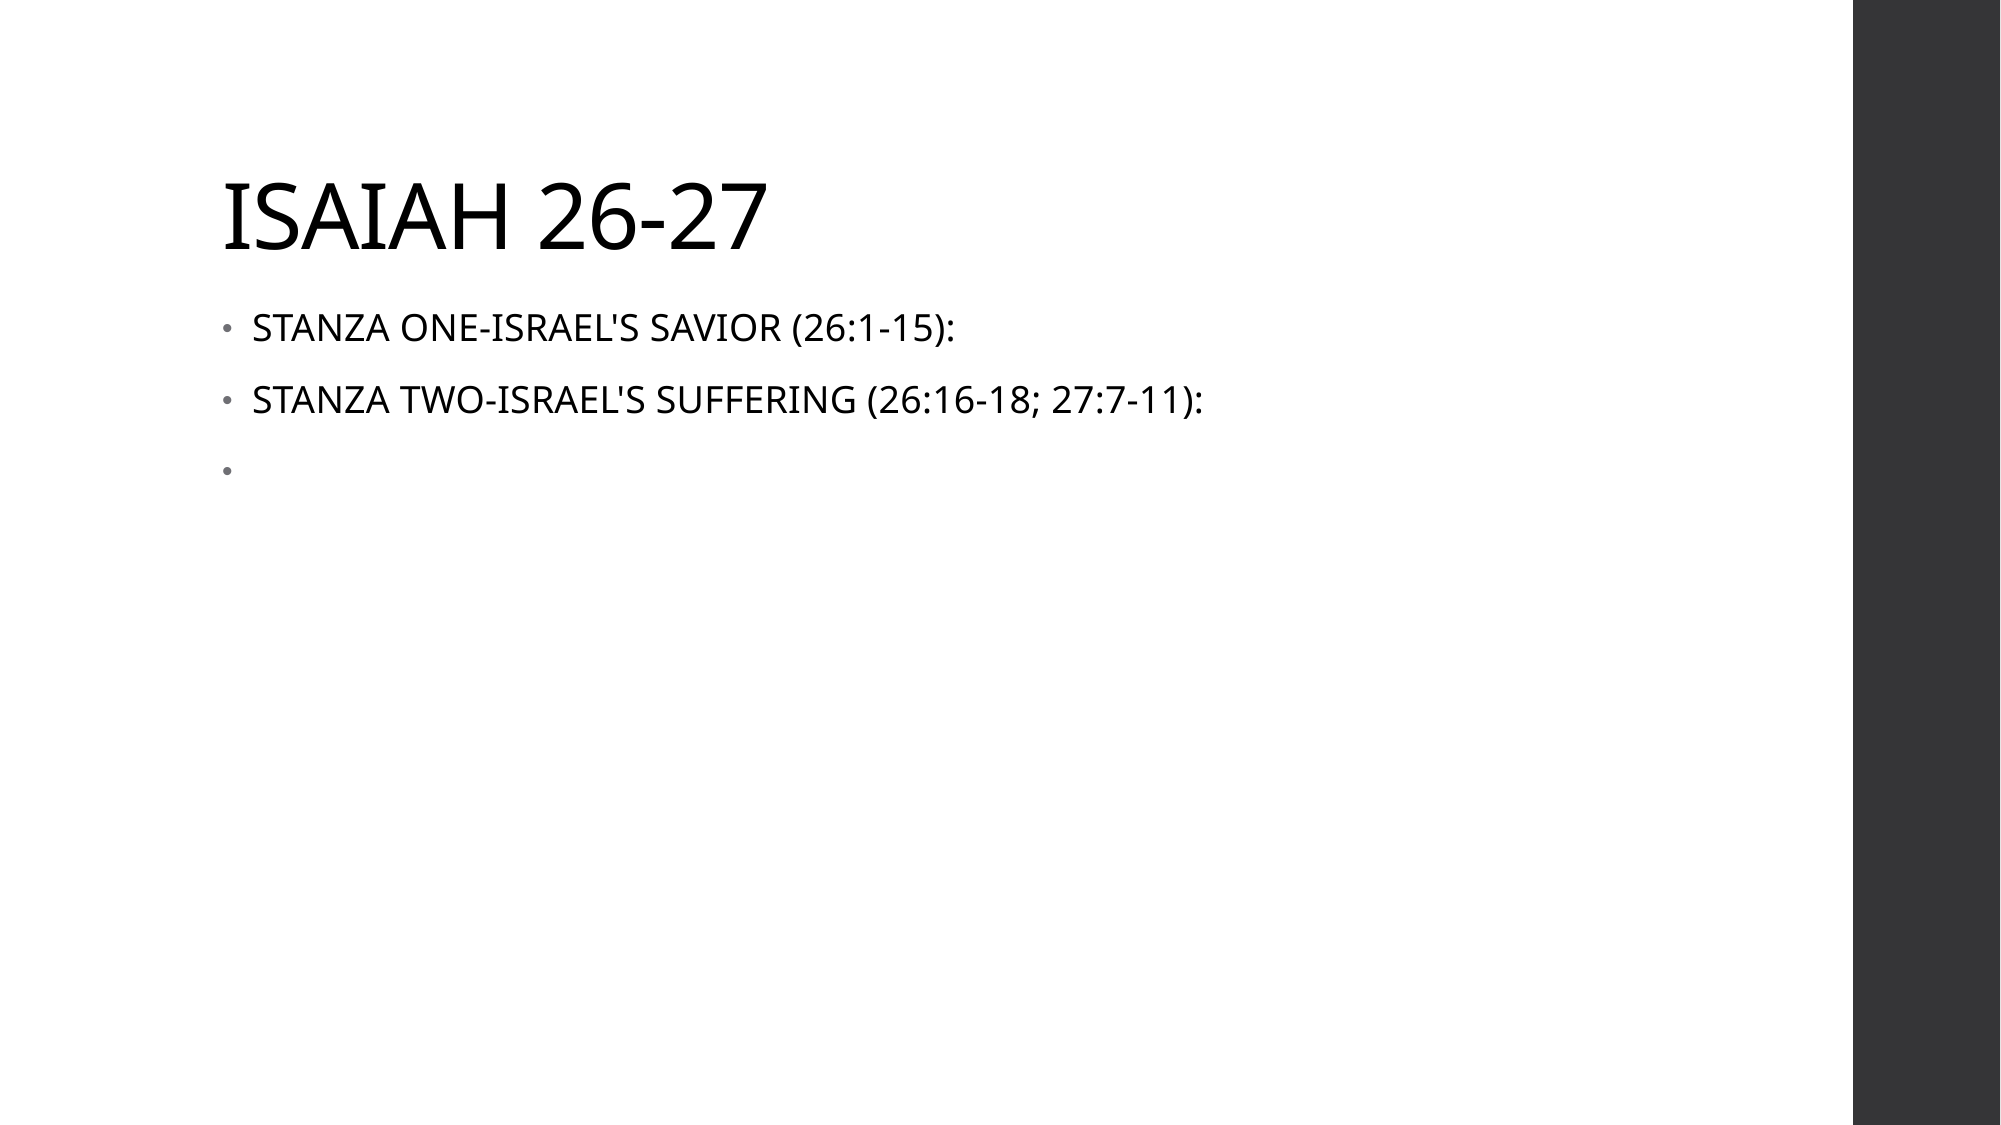

# ISAIAH 26-27
STANZA ONE-ISRAEL'S SAVIOR (26:1-15):
STANZA TWO-ISRAEL'S SUFFERING (26:16-18; 27:7-11):